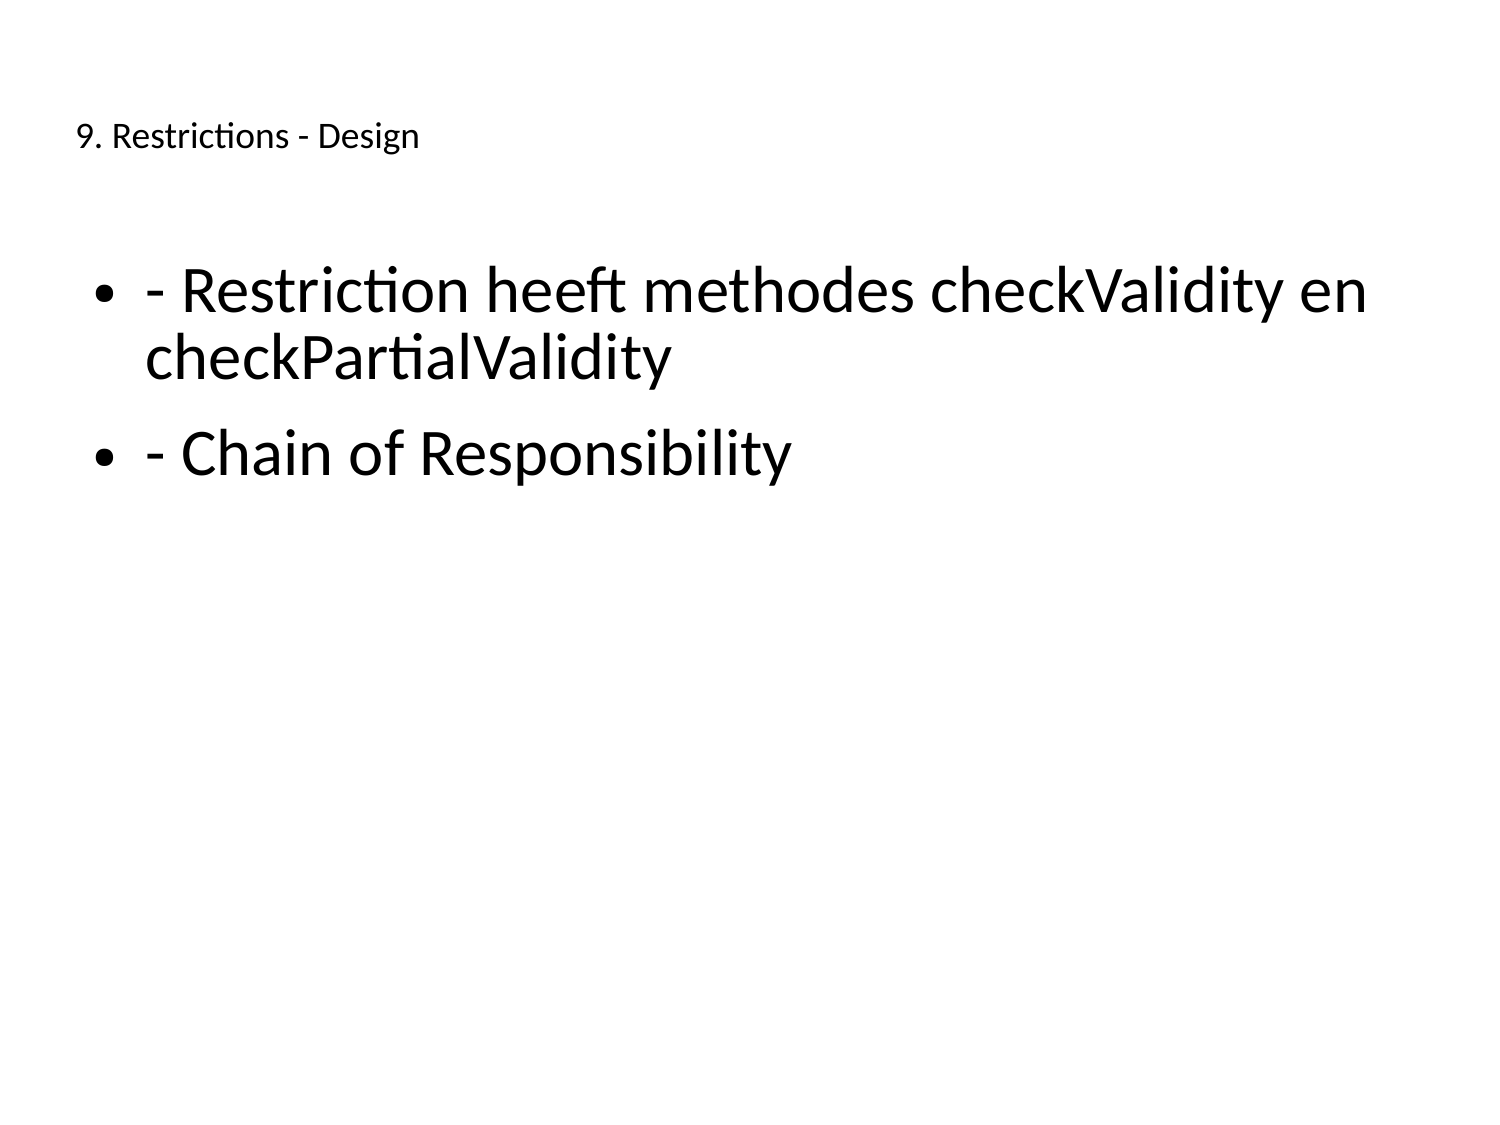

# 9. Restrictions - Design
- Restriction heeft methodes checkValidity en checkPartialValidity
- Chain of Responsibility